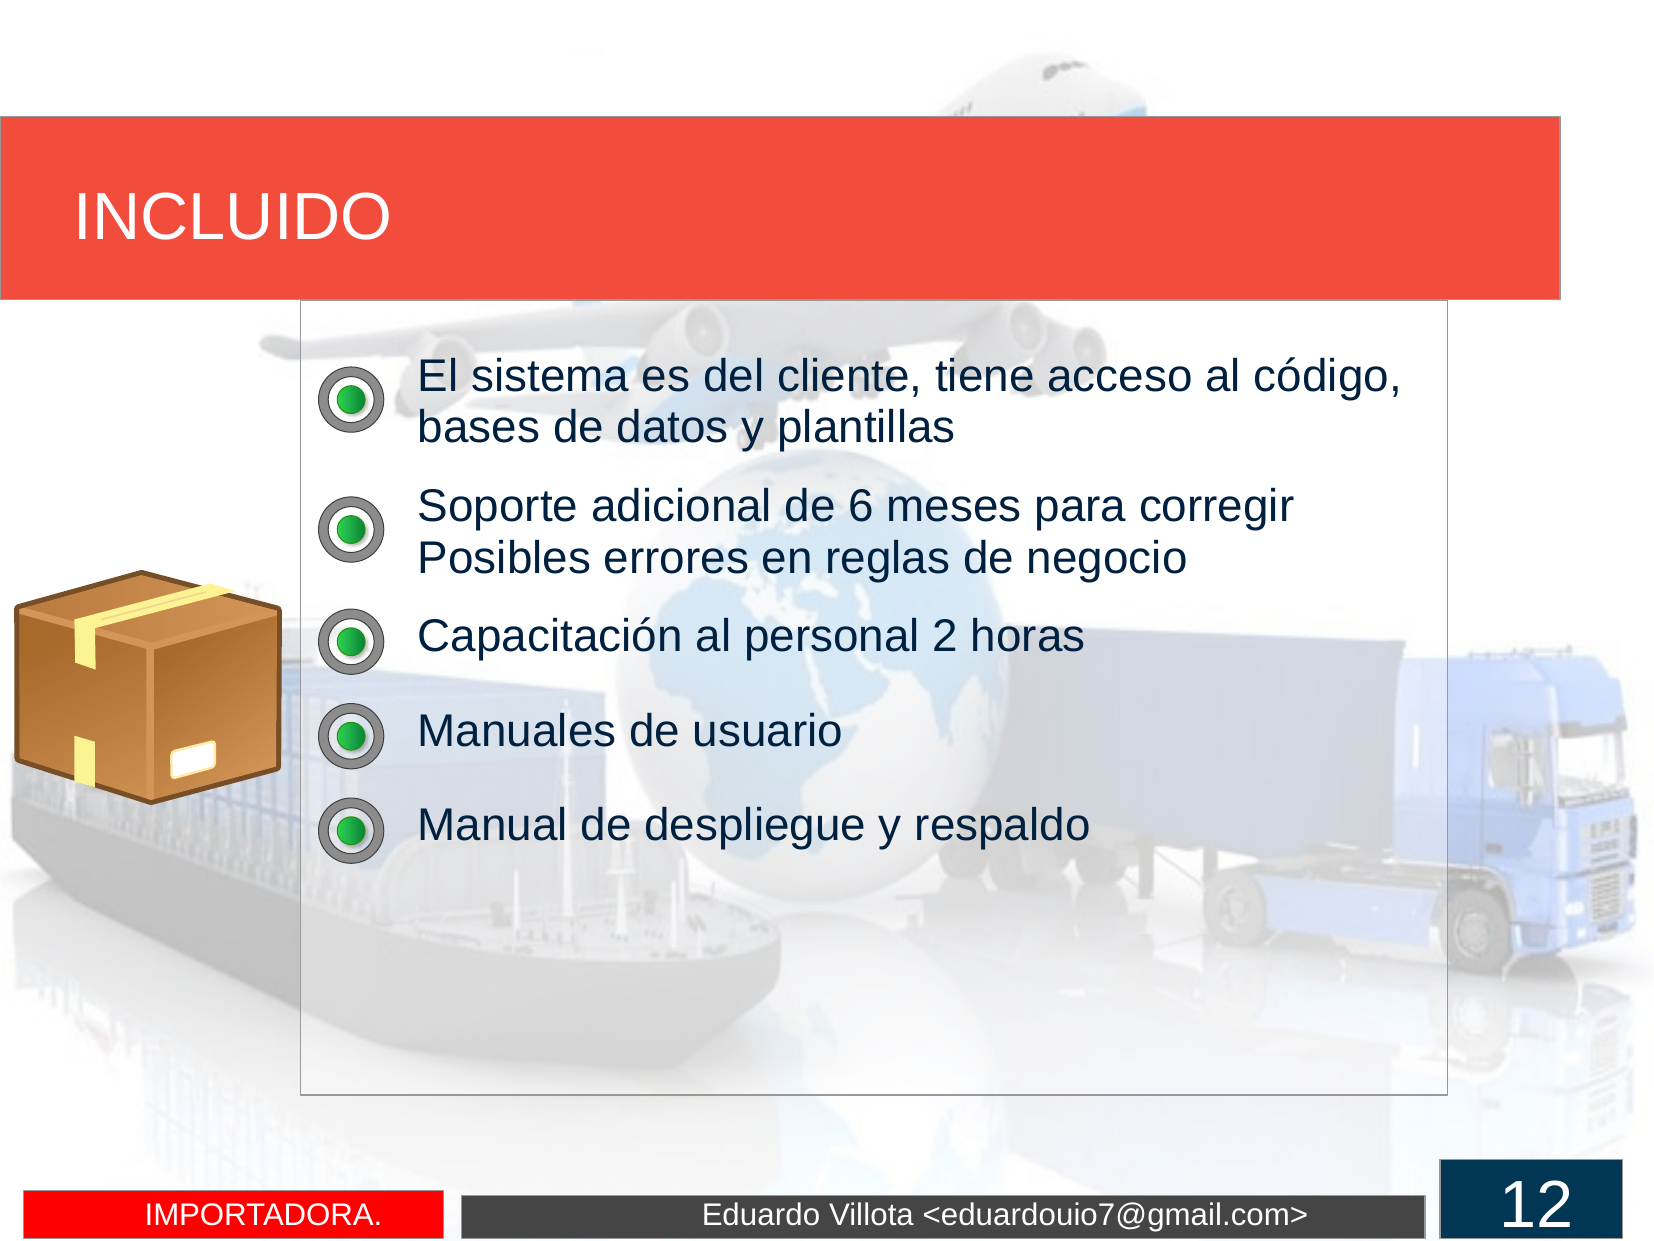

INCLUIDO
El sistema es del cliente, tiene acceso al código,
bases de datos y plantillas
Soporte adicional de 6 meses para corregir
Posibles errores en reglas de negocio
Capacitación al personal 2 horas
Manuales de usuario
Manual de despliegue y respaldo
12
IMPORTADORA.
Eduardo Villota <eduardouio7@gmail.com>